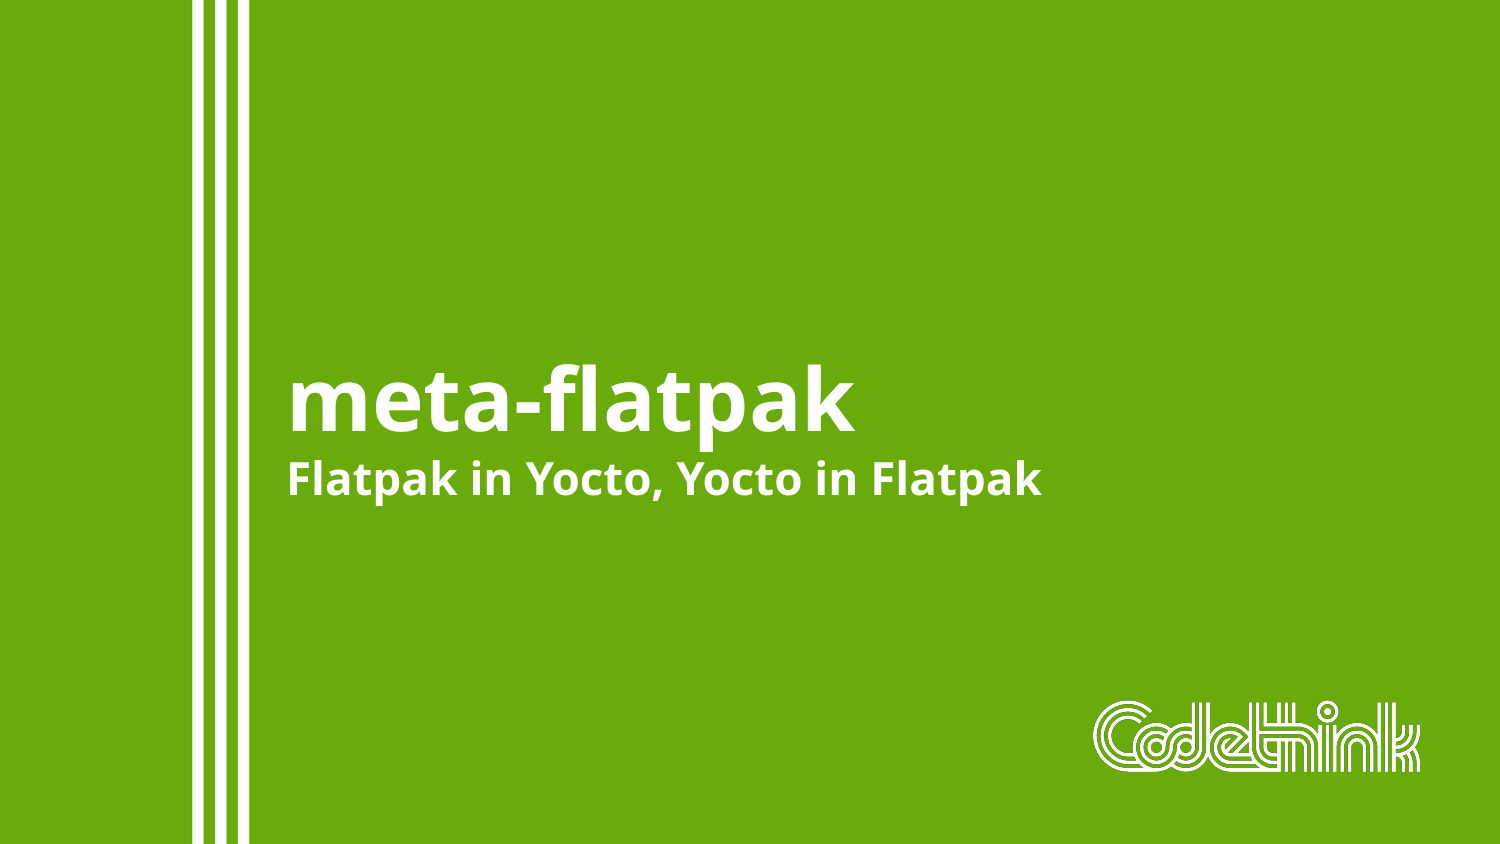

# meta-flatpak Flatpak in Yocto, Yocto in Flatpak